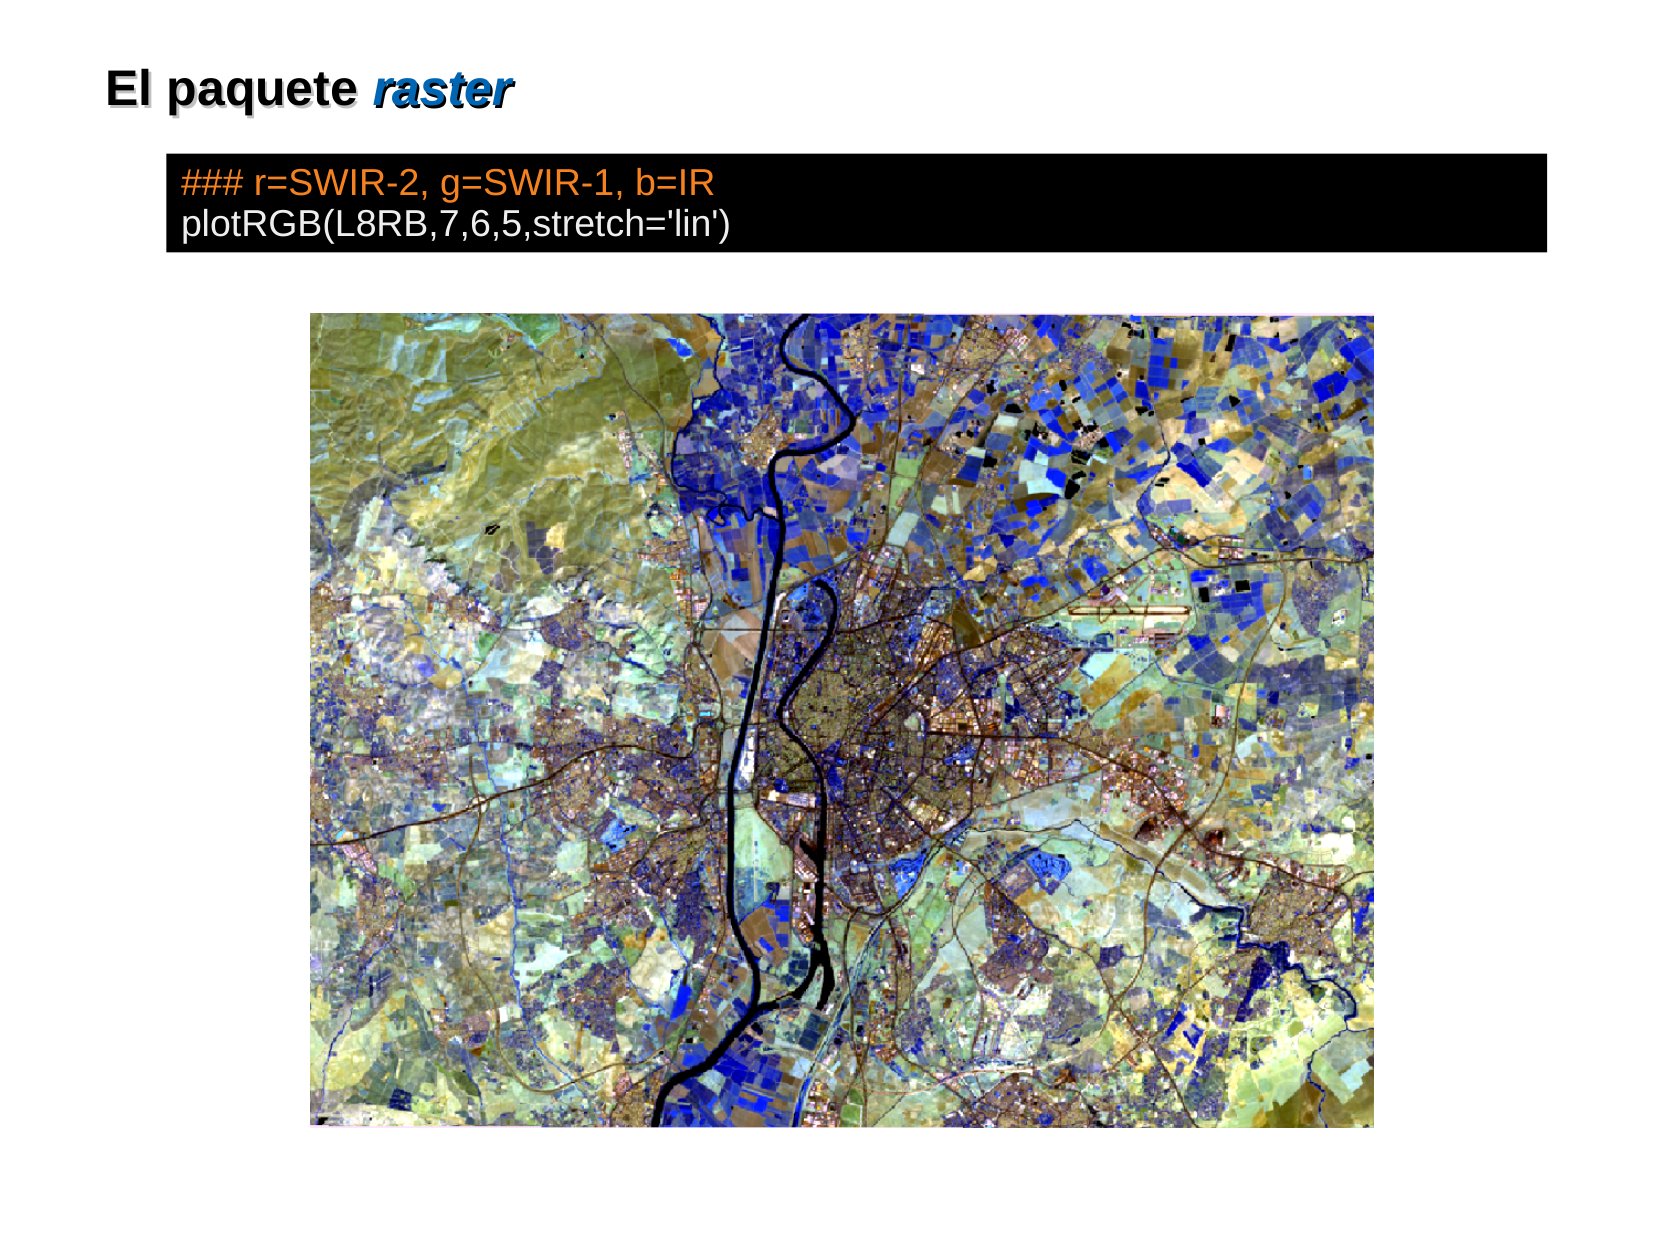

El paquete raster
### r=SWIR-2, g=SWIR-1, b=IR
plotRGB(L8RB,7,6,5,stretch='lin')